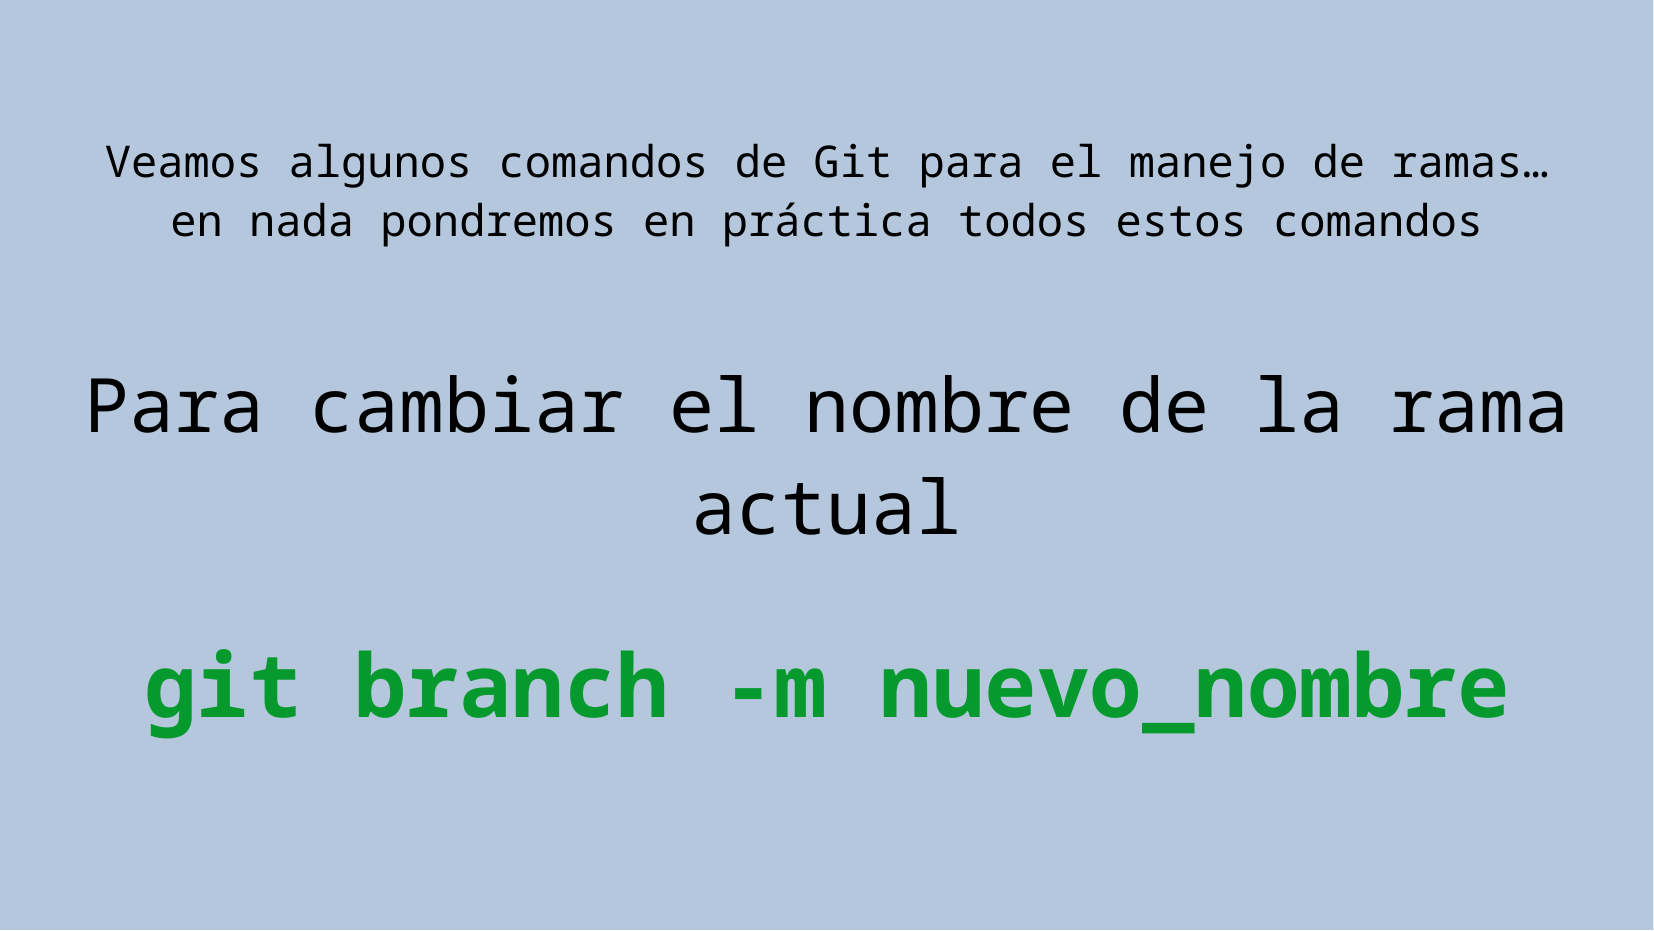

# Veamos algunos comandos de Git para el manejo de ramas… en nada pondremos en práctica todos estos comandos
Para cambiar el nombre de la rama actual
git branch -m nuevo_nombre